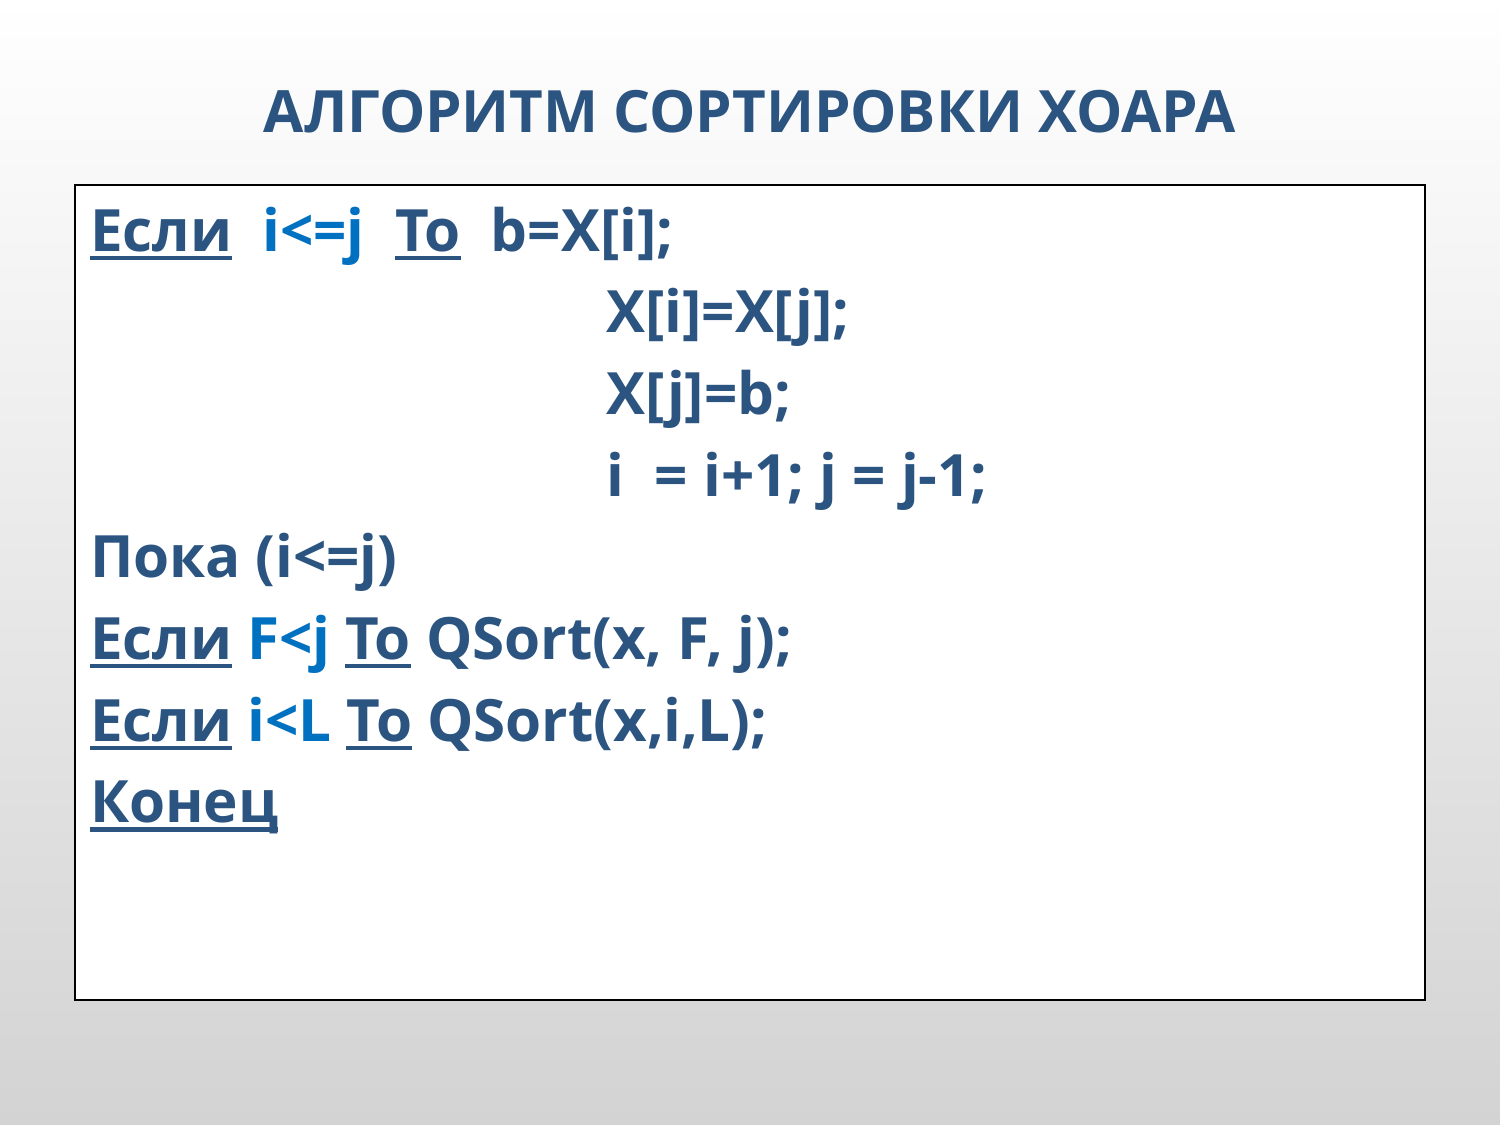

# АЛГОРИТМ СОРТИРОВКИ ХОАРА
Если i<=j То b=X[i];
		X[i]=X[j];
		X[j]=b;
 		i = i+1; j = j-1;
Пока (i<=j)
Если F<j То QSort(x, F, j);
Если i<L То QSort(x,i,L);
Конец